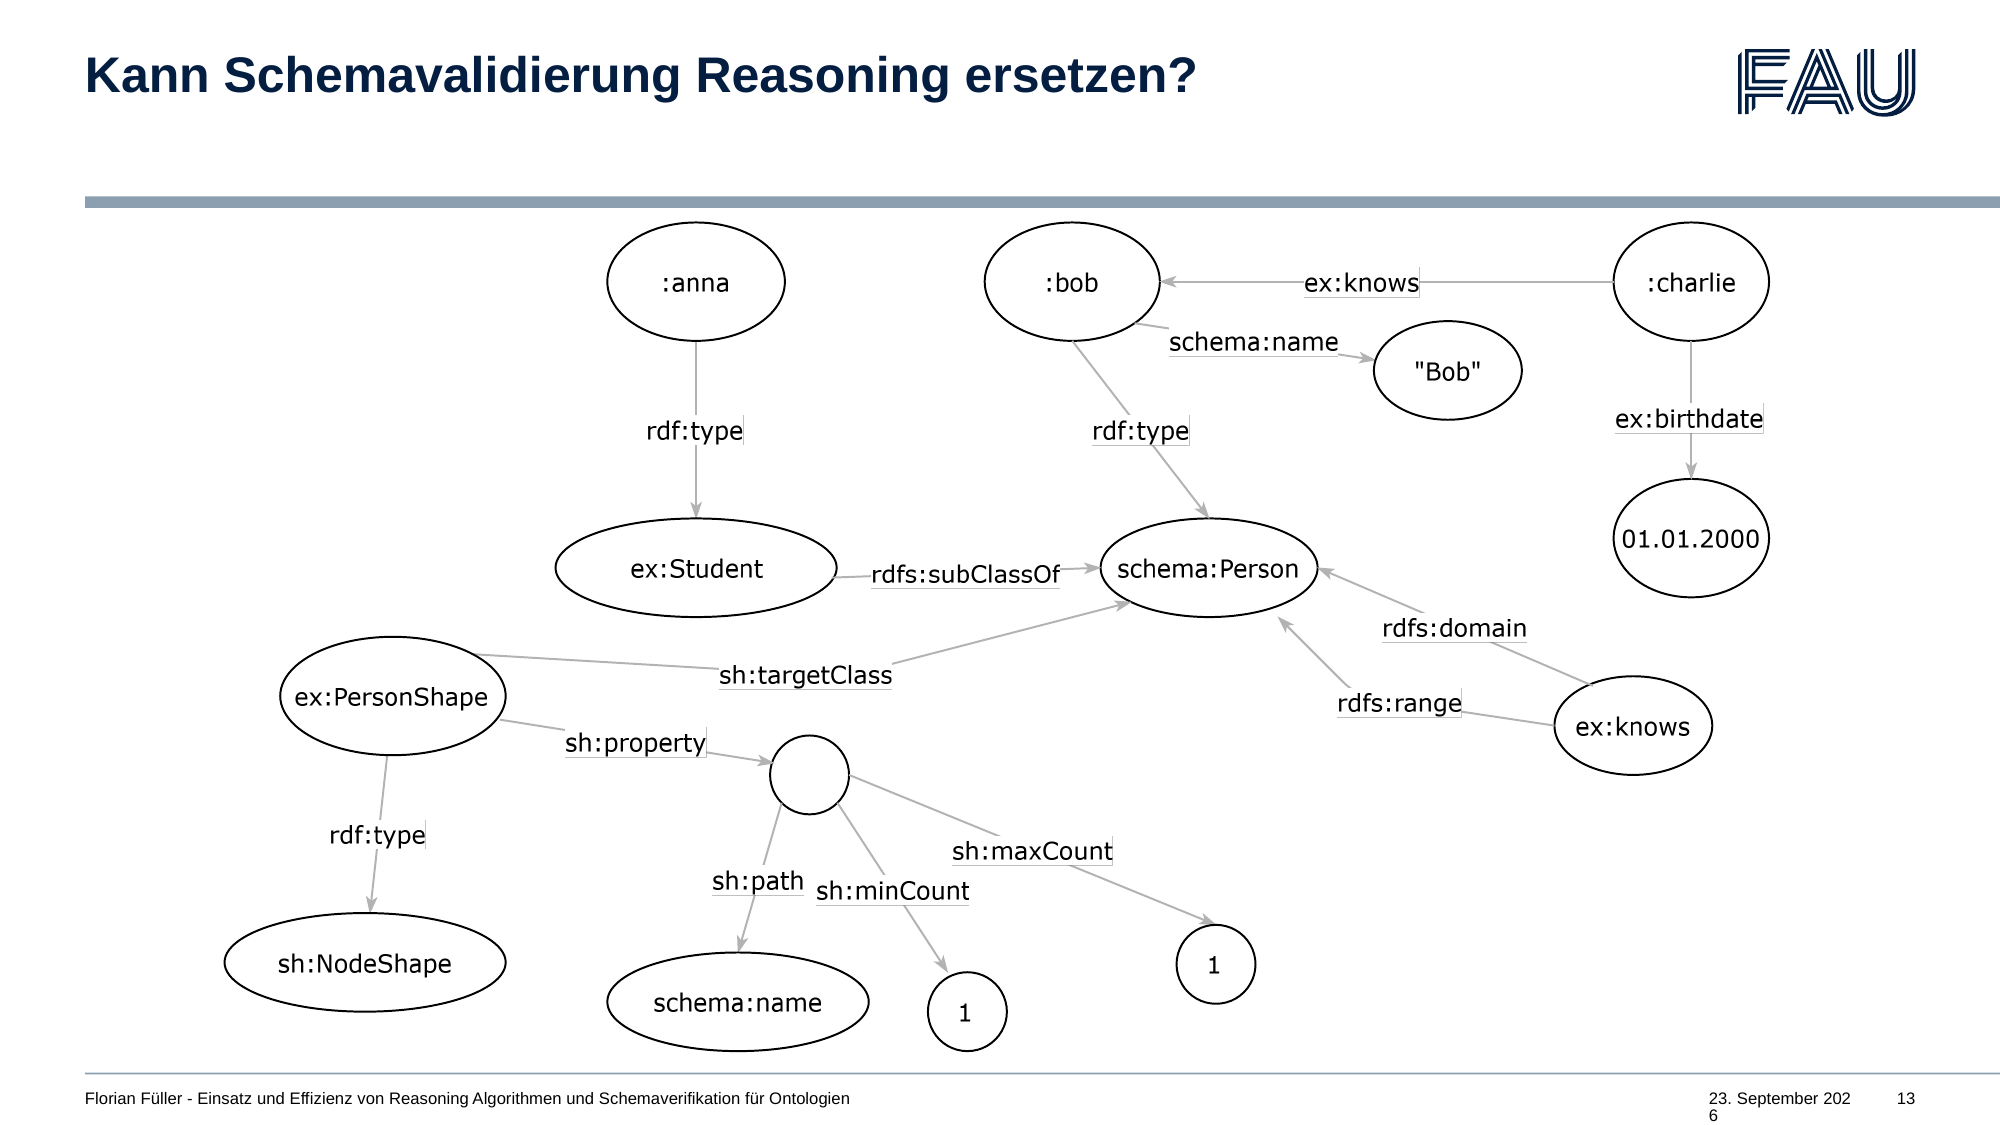

# Kann Schemavalidierung Reasoning ersetzen?
Florian Füller - Einsatz und Effizienz von Reasoning Algorithmen und Schemaverifikation für Ontologien